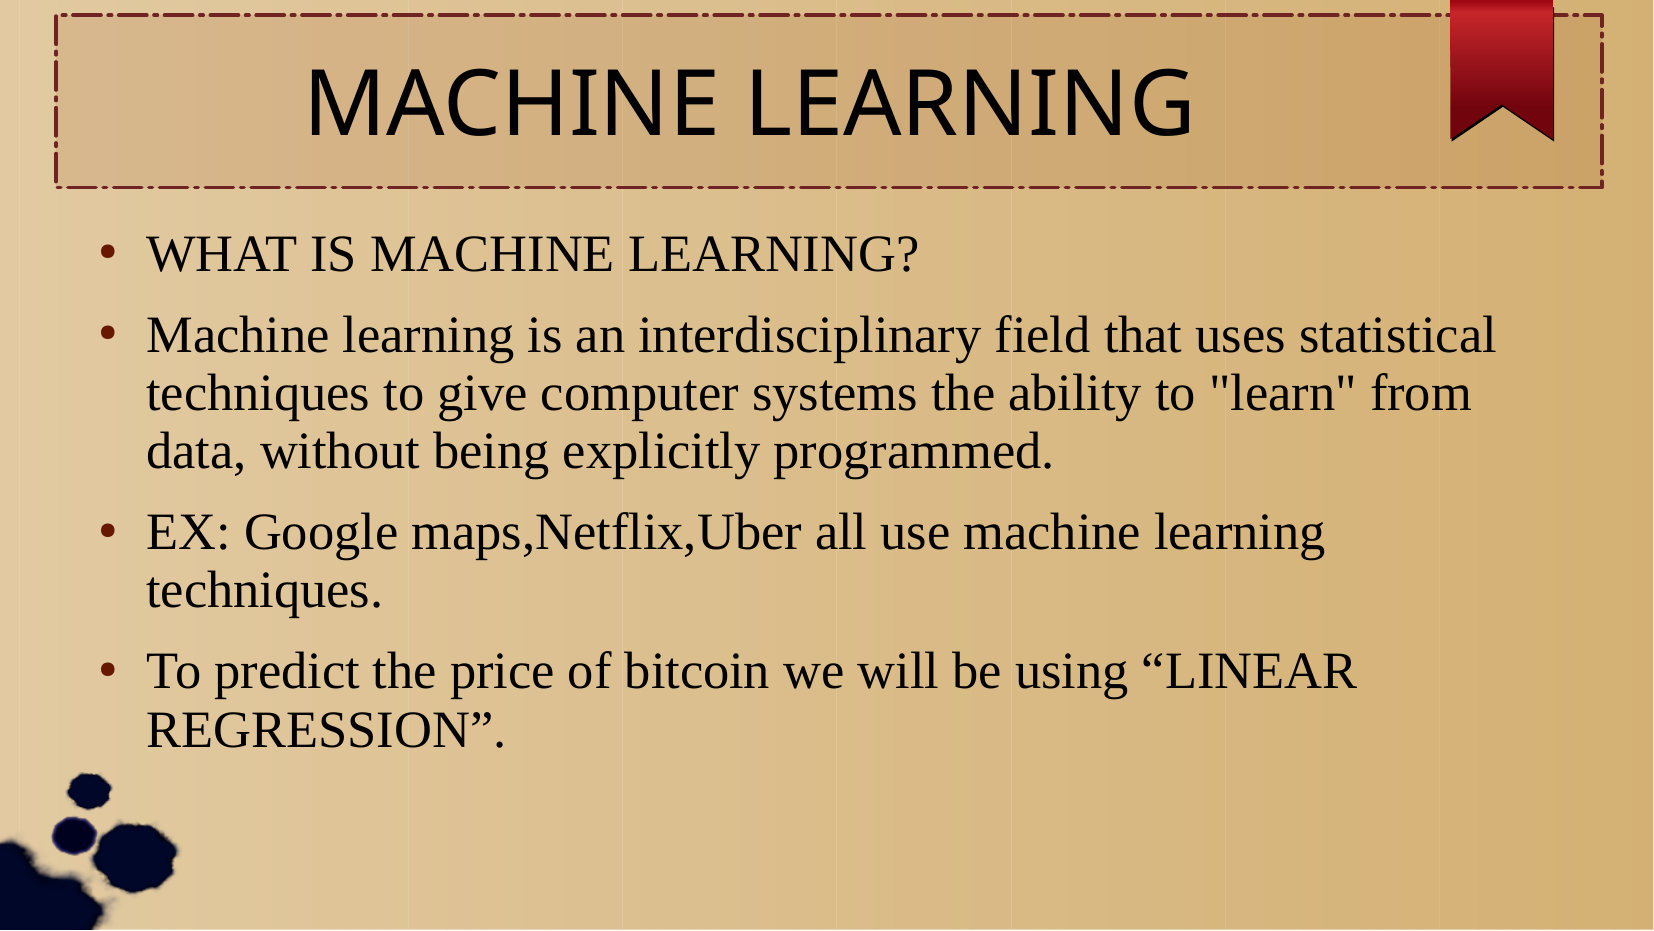

# MACHINE LEARNING
WHAT IS MACHINE LEARNING?
Machine learning is an interdisciplinary field that uses statistical techniques to give computer systems the ability to "learn" from data, without being explicitly programmed.
EX: Google maps,Netflix,Uber all use machine learning techniques.
To predict the price of bitcoin we will be using “LINEAR REGRESSION”.